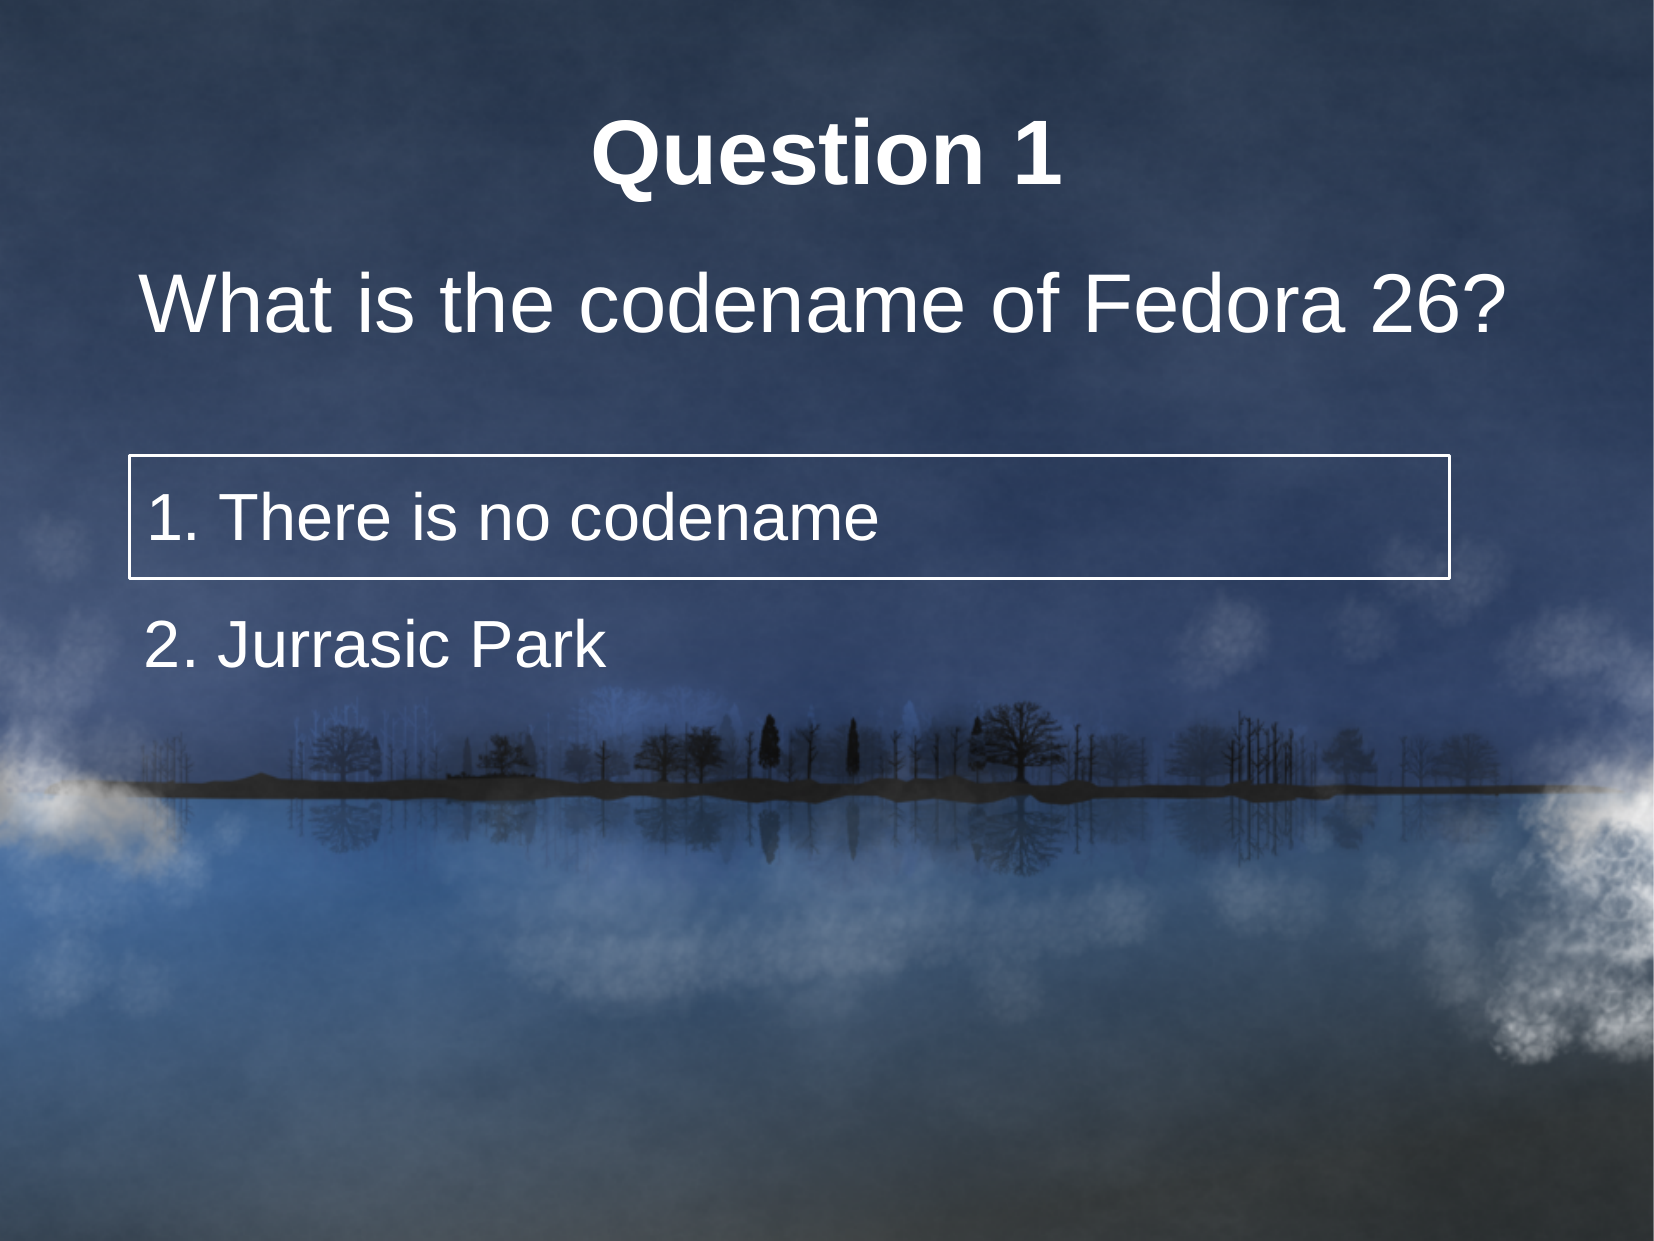

# Question 1
What is the codename of Fedora 26?
1. There is no codename
2. Jurrasic Park